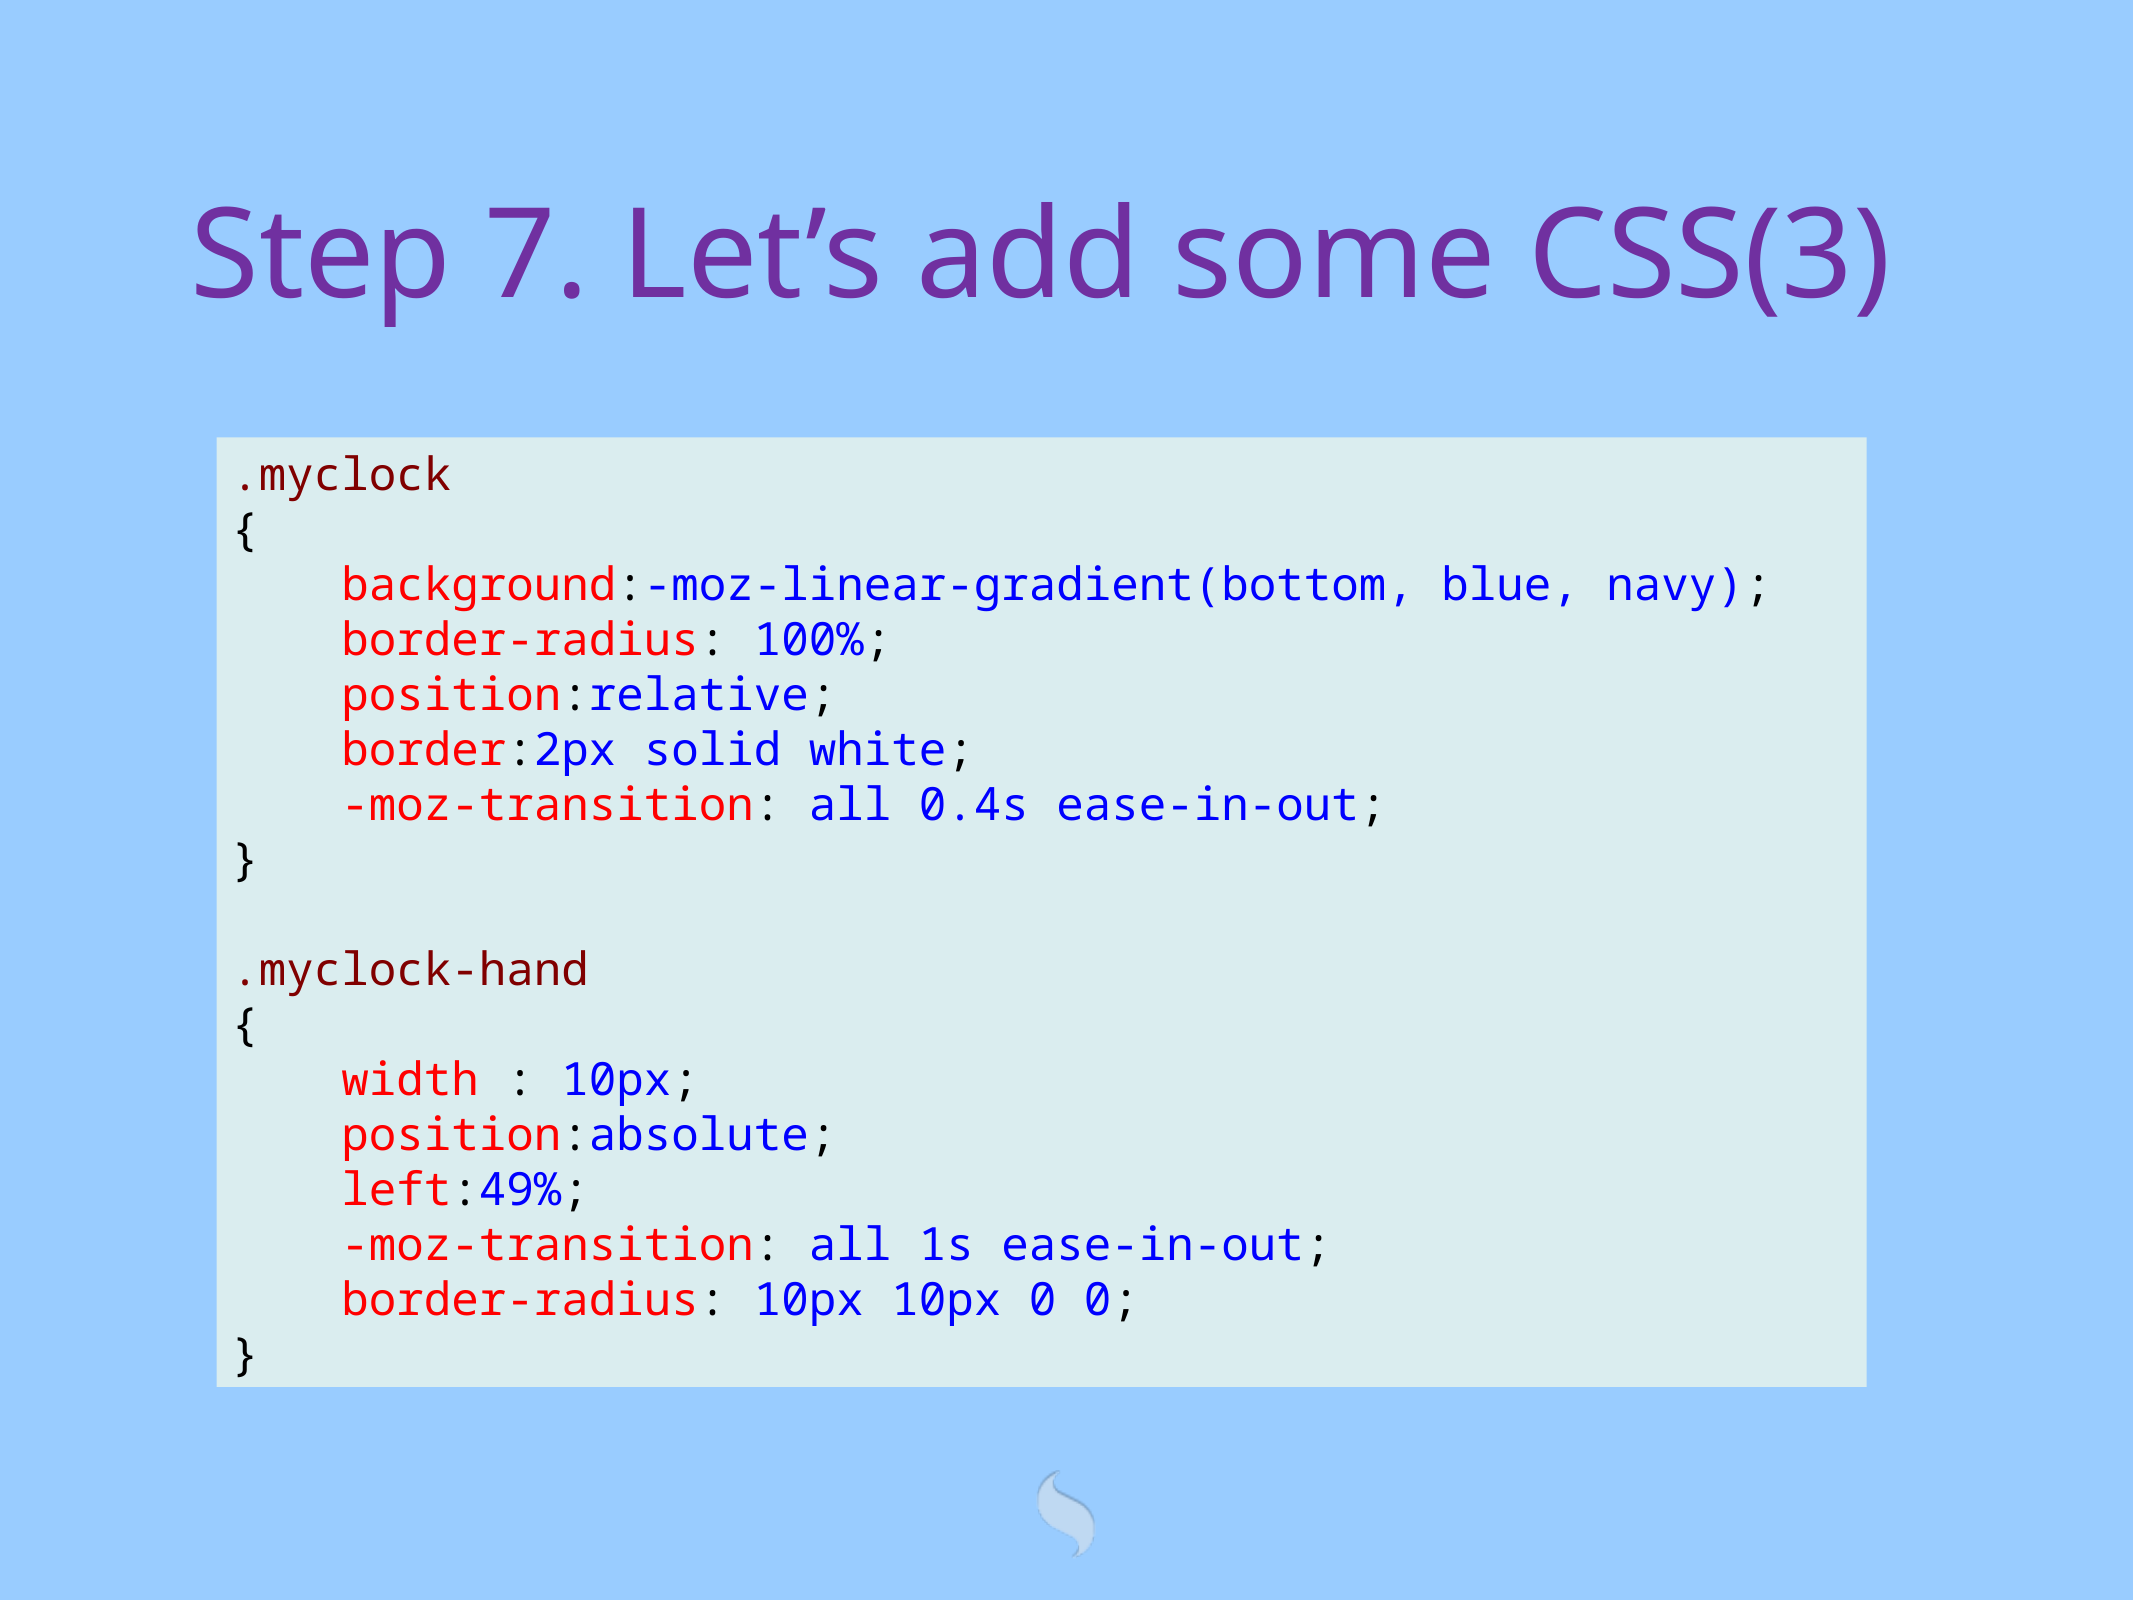

Step 7. Let’s add some CSS(3)
.myclock
{
 background:-moz-linear-gradient(bottom, blue, navy);
 border-radius: 100%;
 position:relative;
 border:2px solid white;
 -moz-transition: all 0.4s ease-in-out;
}
.myclock-hand
{
 width : 10px;
 position:absolute;
 left:49%;
 -moz-transition: all 1s ease-in-out;
 border-radius: 10px 10px 0 0;
}